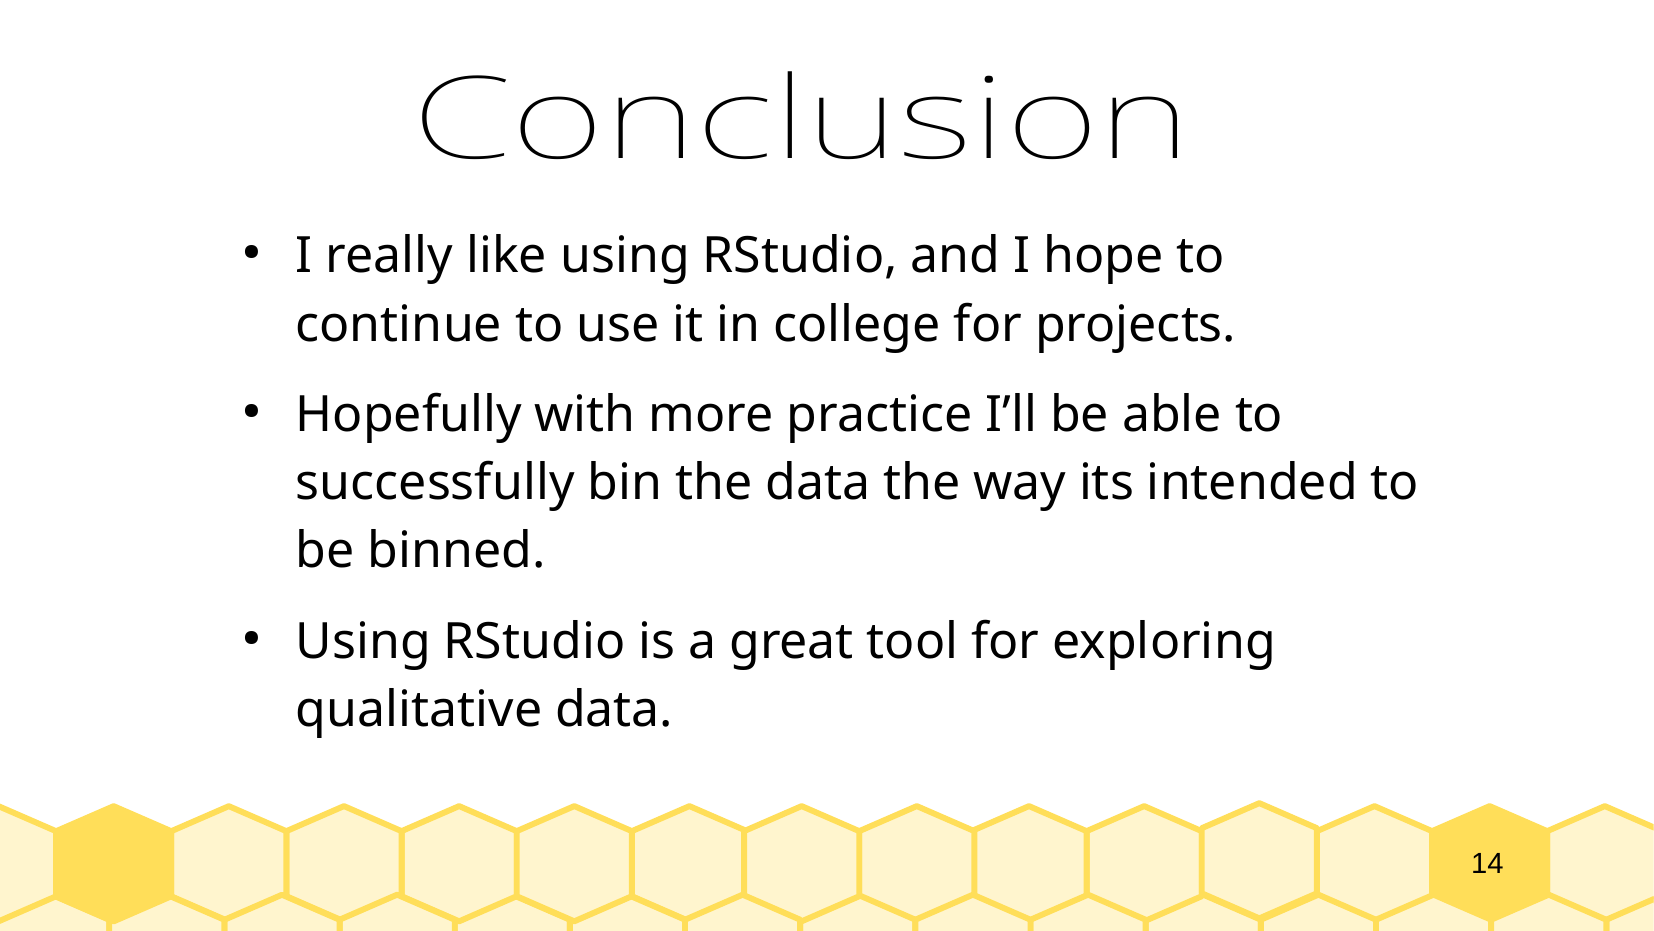

# Conclusion
I really like using RStudio, and I hope to continue to use it in college for projects.
Hopefully with more practice I’ll be able to successfully bin the data the way its intended to be binned.
Using RStudio is a great tool for exploring qualitative data.